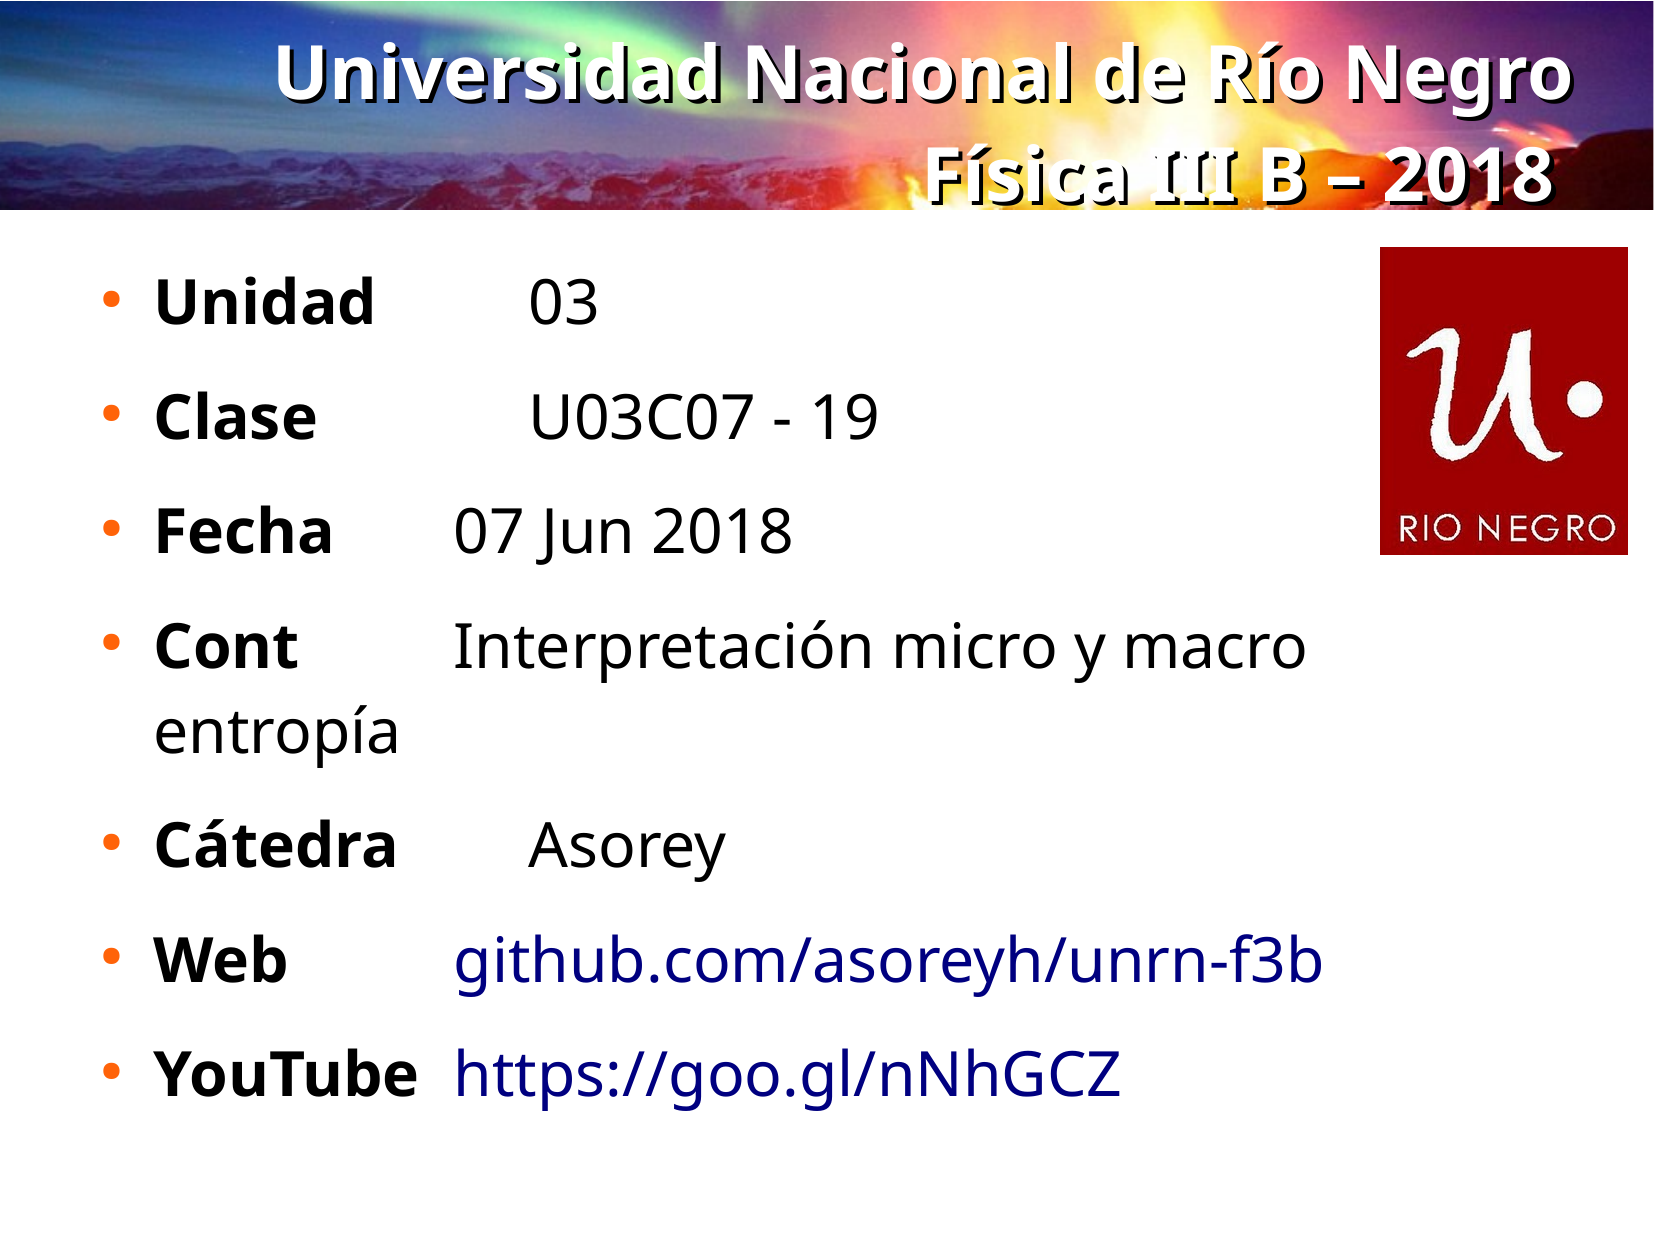

# Universidad Nacional de Río Negro Física III B – 2018
Unidad 		03
Clase			U03C07 - 19
Fecha		07 Jun 2018
Cont			Interpretación micro y macro entropía
Cátedra		Asorey
Web			github.com/asoreyh/unrn-f3b
YouTube	https://goo.gl/nNhGCZ